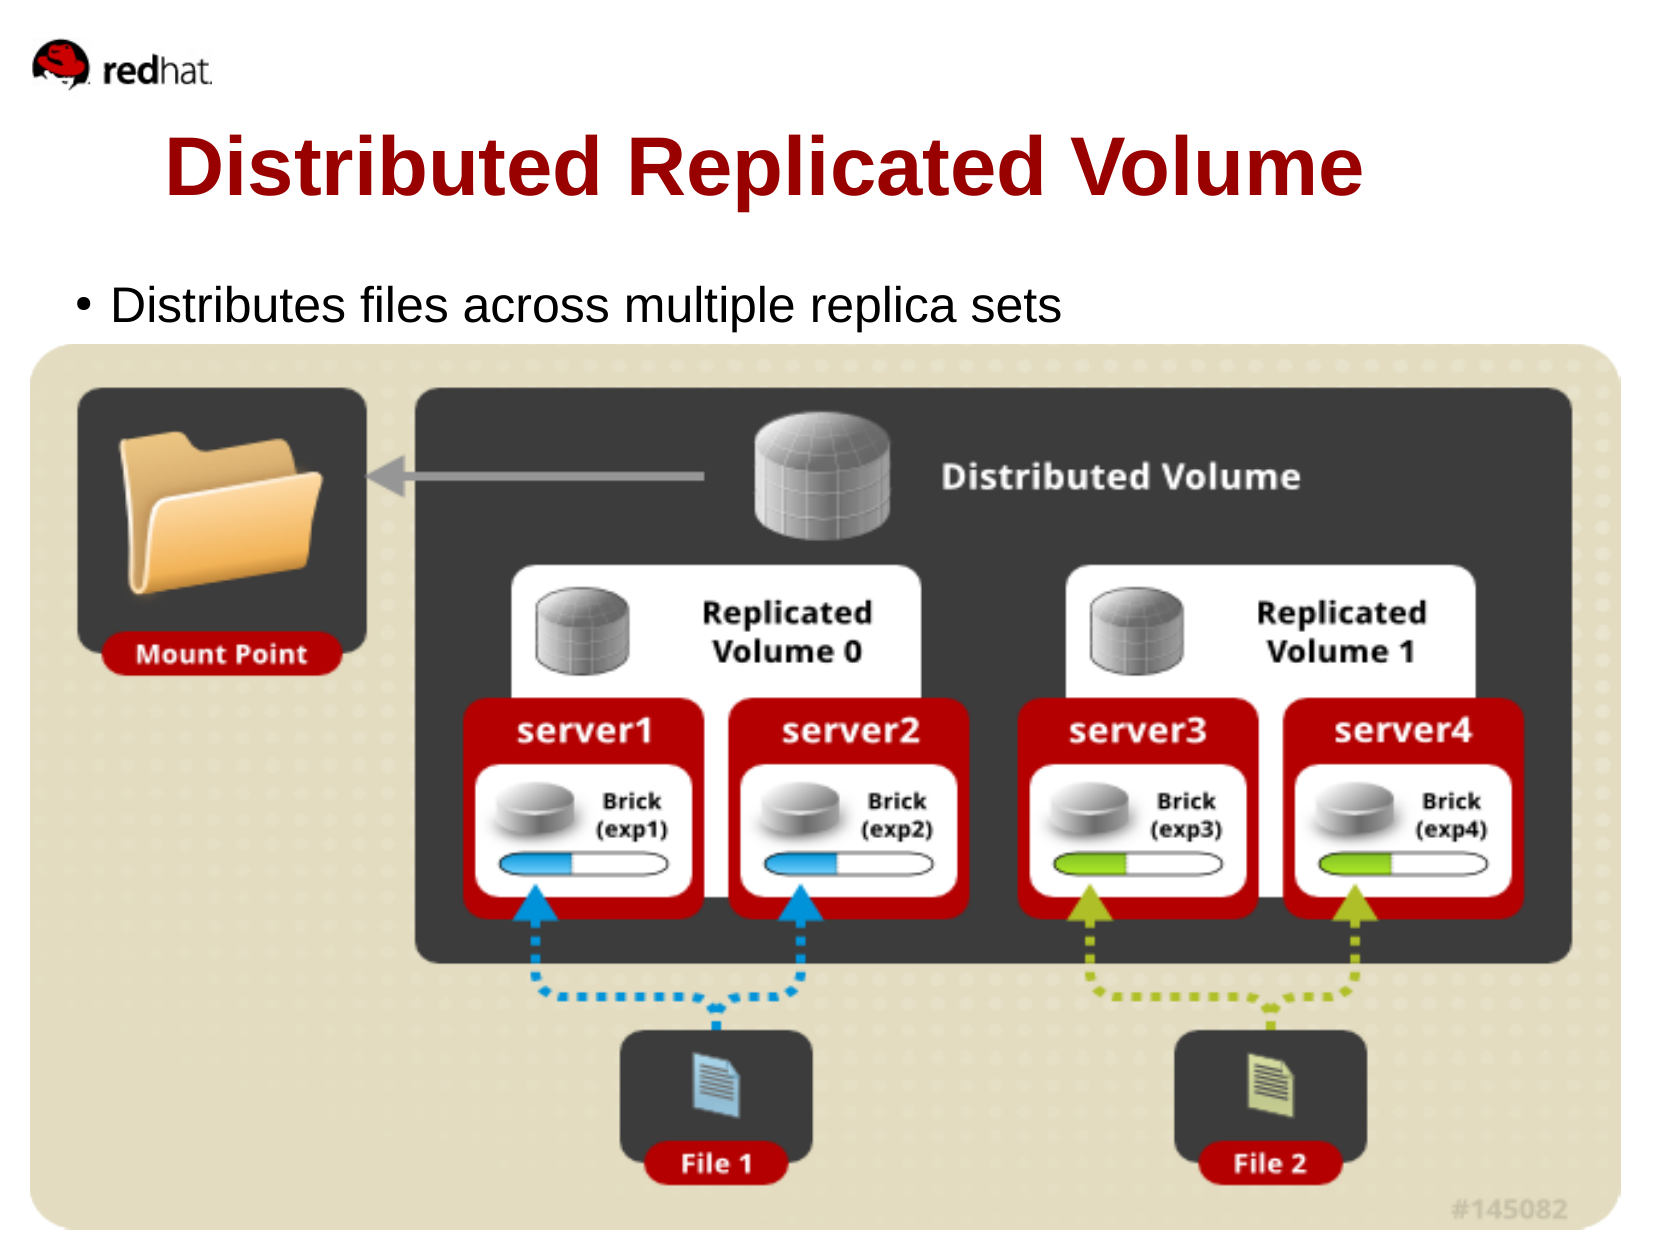

Distributed Replicated Volume
Distributes files across multiple replica sets